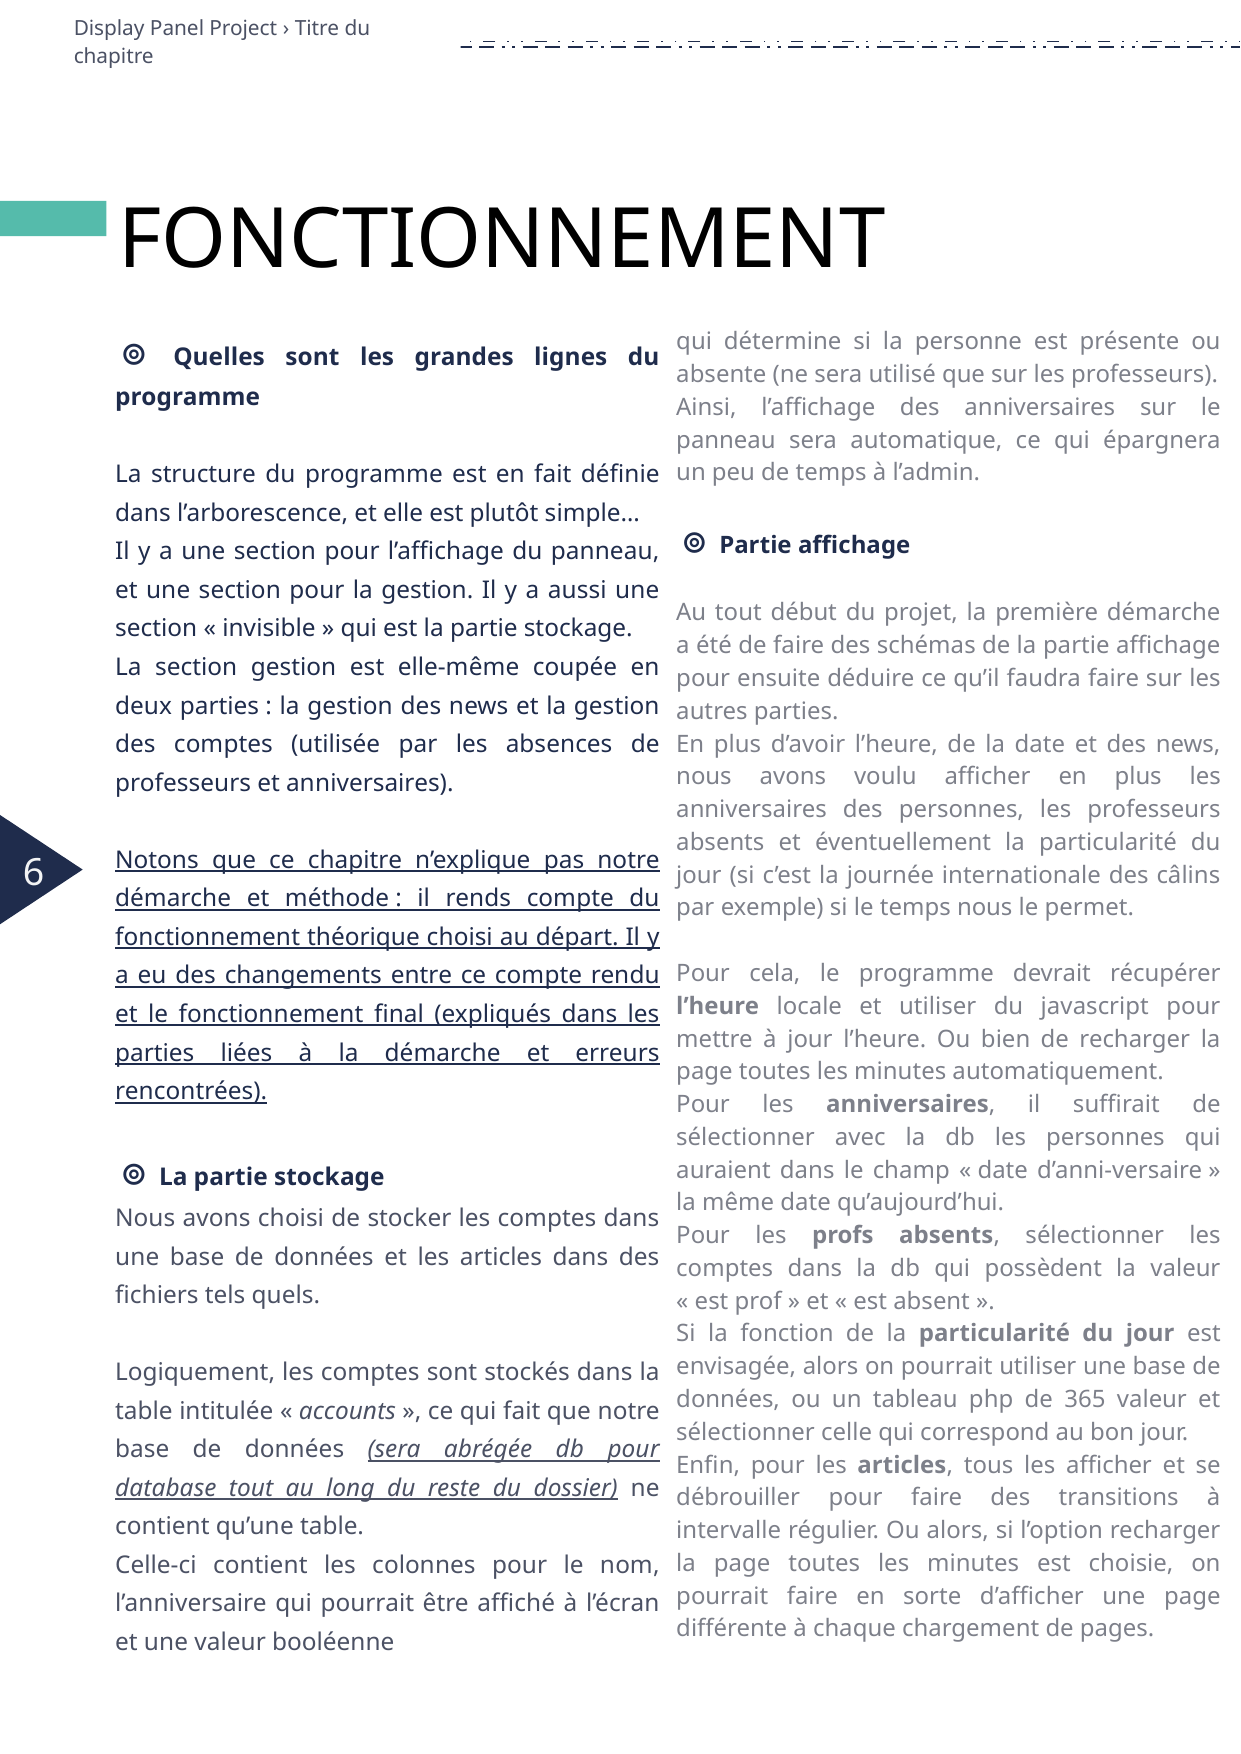

Display Panel Project › Titre du chapitre
# FONCTIONNEMENT
qui détermine si la personne est présente ou absente (ne sera utilisé que sur les professeurs).
Ainsi, l’affichage des anniversaires sur le panneau sera automatique, ce qui épargnera un peu de temps à l’admin.
⌾ Partie affichage
Au tout début du projet, la première démarche a été de faire des schémas de la partie affichage pour ensuite déduire ce qu’il faudra faire sur les autres parties.
En plus d’avoir l’heure, de la date et des news, nous avons voulu afficher en plus les anniversaires des personnes, les professeurs absents et éventuellement la particularité du jour (si c’est la journée internationale des câlins par exemple) si le temps nous le permet.
Pour cela, le programme devrait récupérer l’heure locale et utiliser du javascript pour mettre à jour l’heure. Ou bien de recharger la page toutes les minutes automatiquement.
Pour les anniversaires, il suffirait de sélectionner avec la db les personnes qui auraient dans le champ « date d’anni-versaire » la même date qu’aujourd’hui.
Pour les profs absents, sélectionner les comptes dans la db qui possèdent la valeur « est prof » et « est absent ».
Si la fonction de la particularité du jour est envisagée, alors on pourrait utiliser une base de données, ou un tableau php de 365 valeur et sélectionner celle qui correspond au bon jour.
Enfin, pour les articles, tous les afficher et se débrouiller pour faire des transitions à intervalle régulier. Ou alors, si l’option recharger la page toutes les minutes est choisie, on pourrait faire en sorte d’afficher une page différente à chaque chargement de pages.
⌾ Quelles sont les grandes lignes du programme
La structure du programme est en fait définie dans l’arborescence, et elle est plutôt simple…
Il y a une section pour l’affichage du panneau, et une section pour la gestion. Il y a aussi une section « invisible » qui est la partie stockage.
La section gestion est elle-même coupée en deux parties : la gestion des news et la gestion des comptes (utilisée par les absences de professeurs et anniversaires).
Notons que ce chapitre n’explique pas notre démarche et méthode : il rends compte du fonctionnement théorique choisi au départ. Il y a eu des changements entre ce compte rendu et le fonctionnement final (expliqués dans les parties liées à la démarche et erreurs rencontrées).
⌾ La partie stockage
Nous avons choisi de stocker les comptes dans une base de données et les articles dans des fichiers tels quels.
Logiquement, les comptes sont stockés dans la table intitulée « accounts », ce qui fait que notre base de données (sera abrégée db pour database tout au long du reste du dossier) ne contient qu’une table.
Celle-ci contient les colonnes pour le nom, l’anniversaire qui pourrait être affiché à l’écran et une valeur booléenne